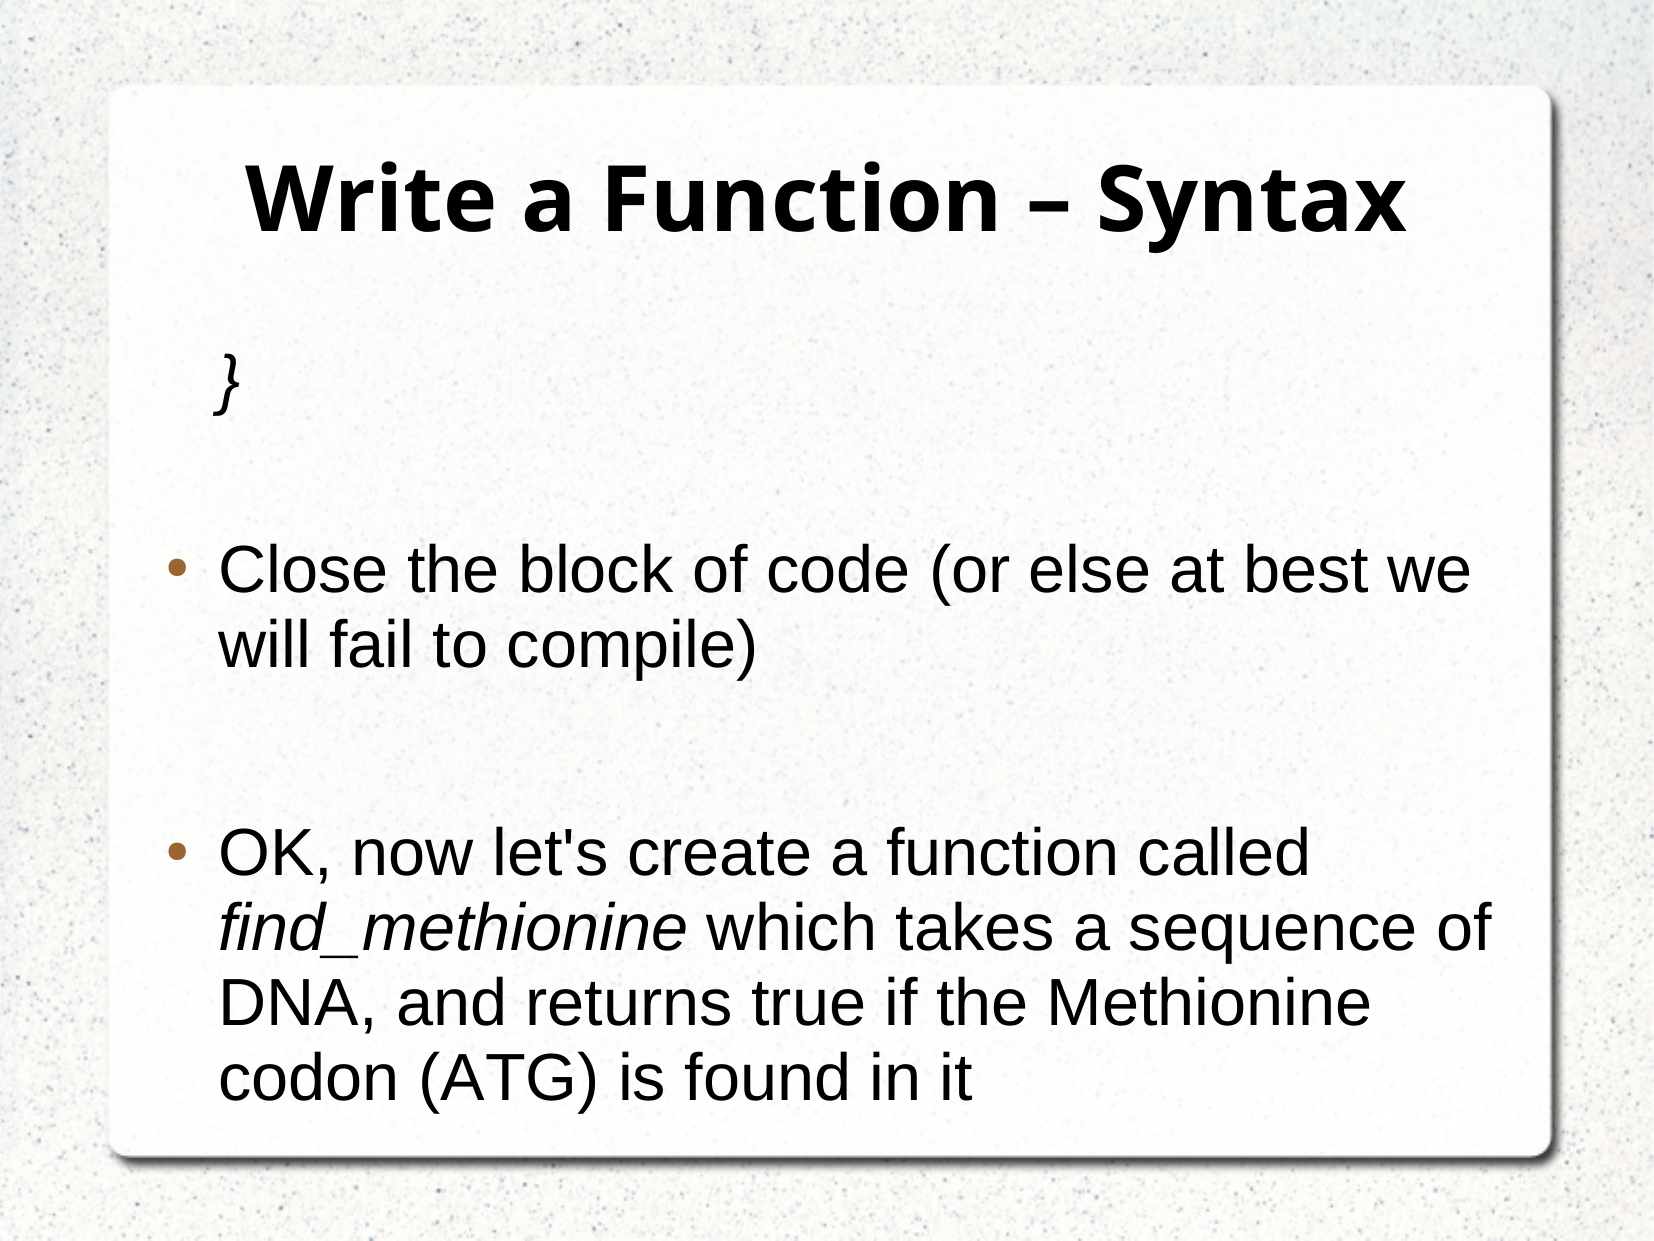

# Write a Function – Syntax
}
Close the block of code (or else at best we will fail to compile)
OK, now let's create a function called find_methionine which takes a sequence of DNA, and returns true if the Methionine codon (ATG) is found in it